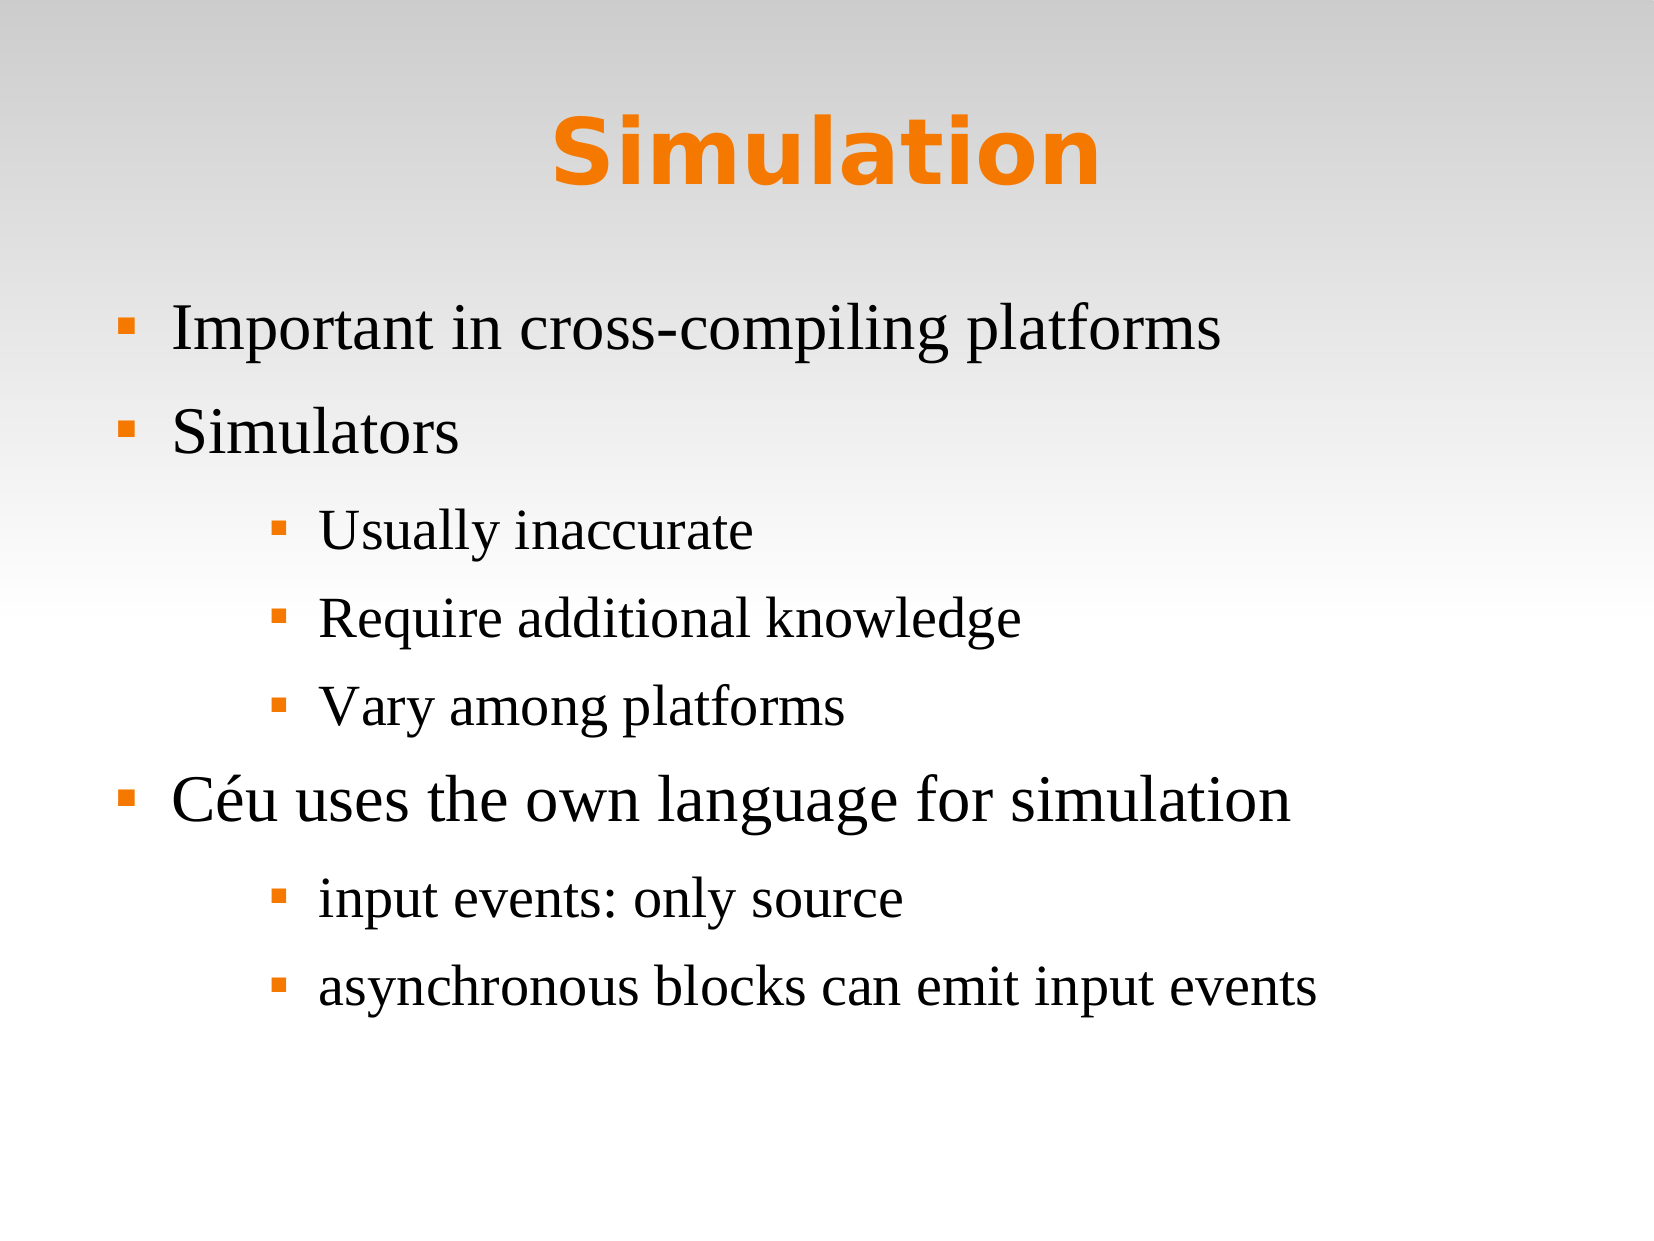

# Simulation
Important in cross-compiling platforms
Simulators
Usually inaccurate
Require additional knowledge
Vary among platforms
Céu uses the own language for simulation
input events: only source
asynchronous blocks can emit input events